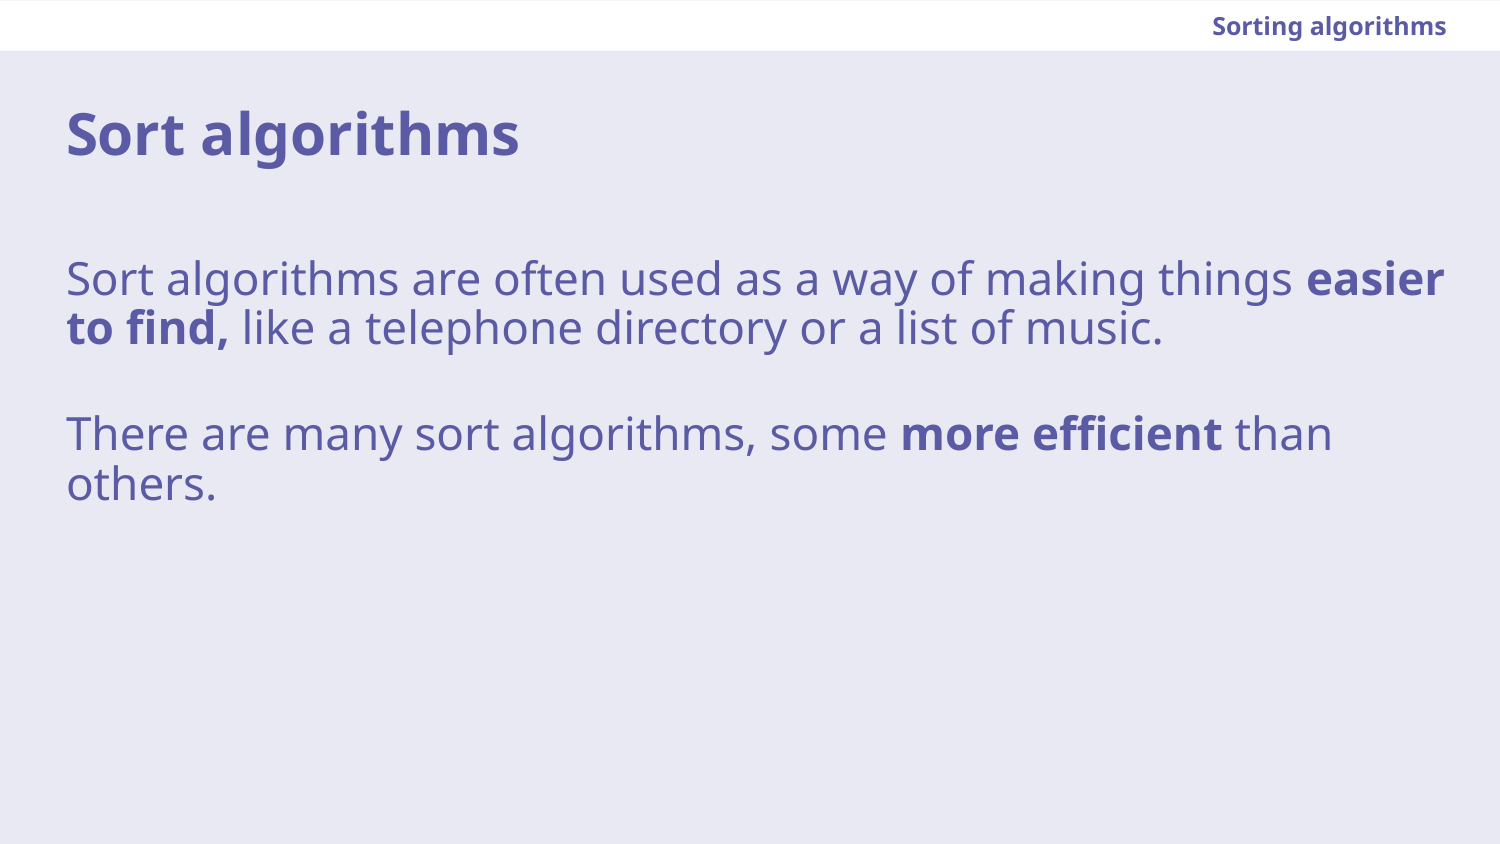

# Sorting algorithms
Sort algorithms
Sort algorithms are often used as a way of making things easier to find, like a telephone directory or a list of music.
There are many sort algorithms, some more efficient than others.